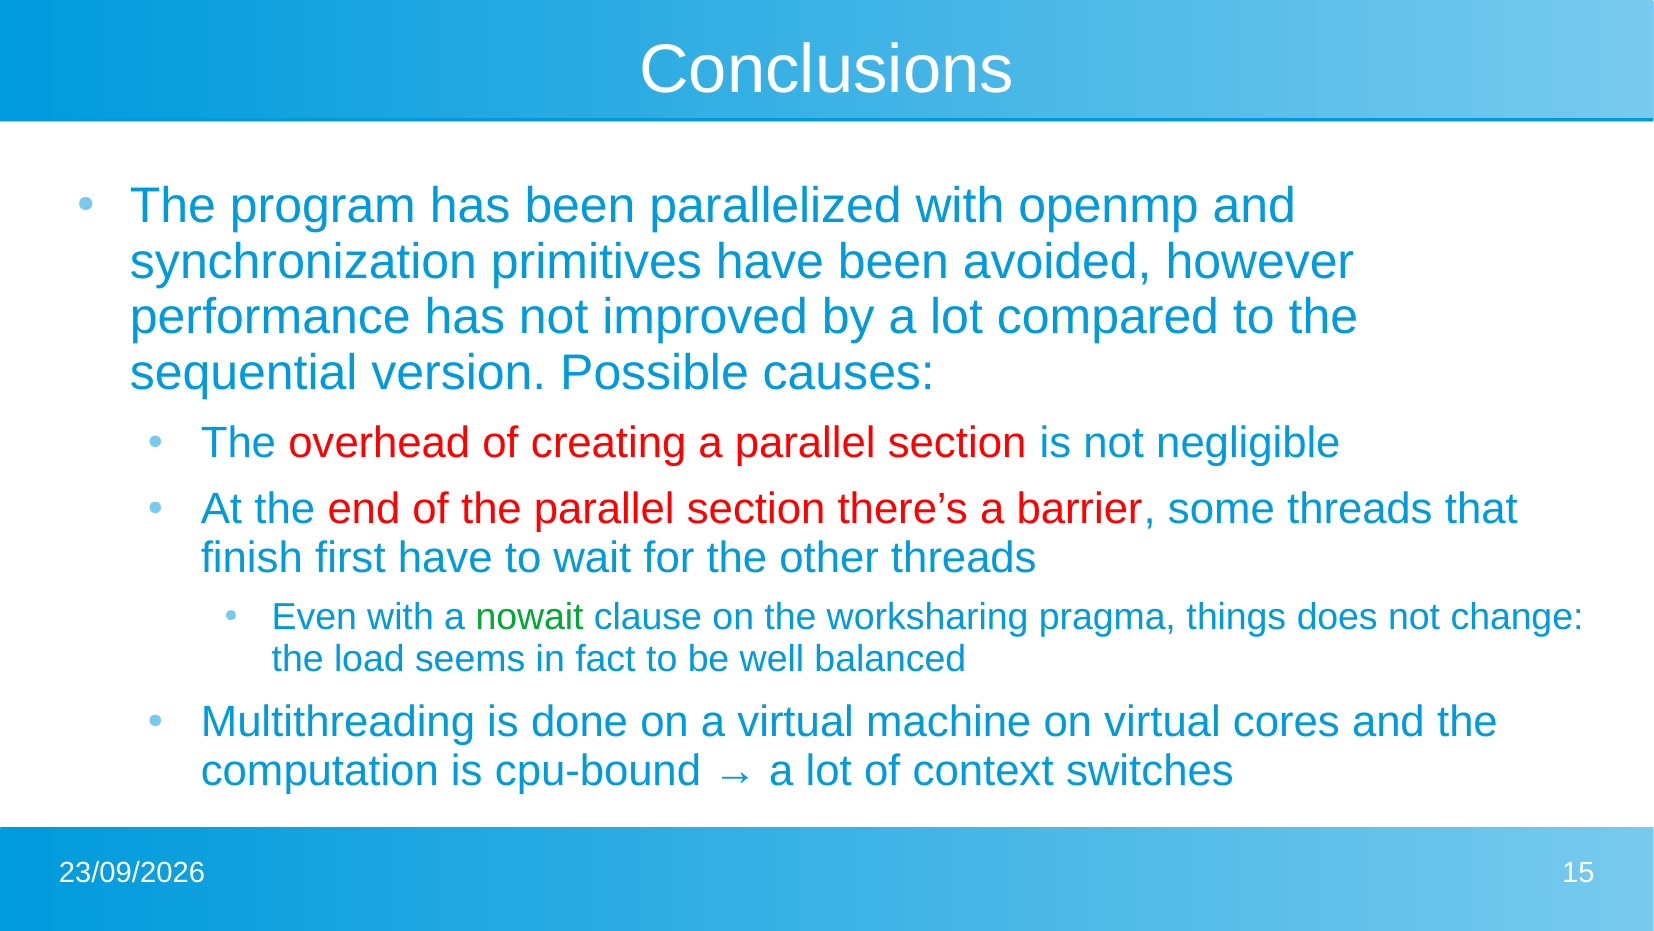

# Conclusions
The program has been parallelized with openmp and synchronization primitives have been avoided, however performance has not improved by a lot compared to the sequential version. Possible causes:
The overhead of creating a parallel section is not negligible
At the end of the parallel section there’s a barrier, some threads that finish first have to wait for the other threads
Even with a nowait clause on the worksharing pragma, things does not change: the load seems in fact to be well balanced
Multithreading is done on a virtual machine on virtual cores and the computation is cpu-bound → a lot of context switches
15